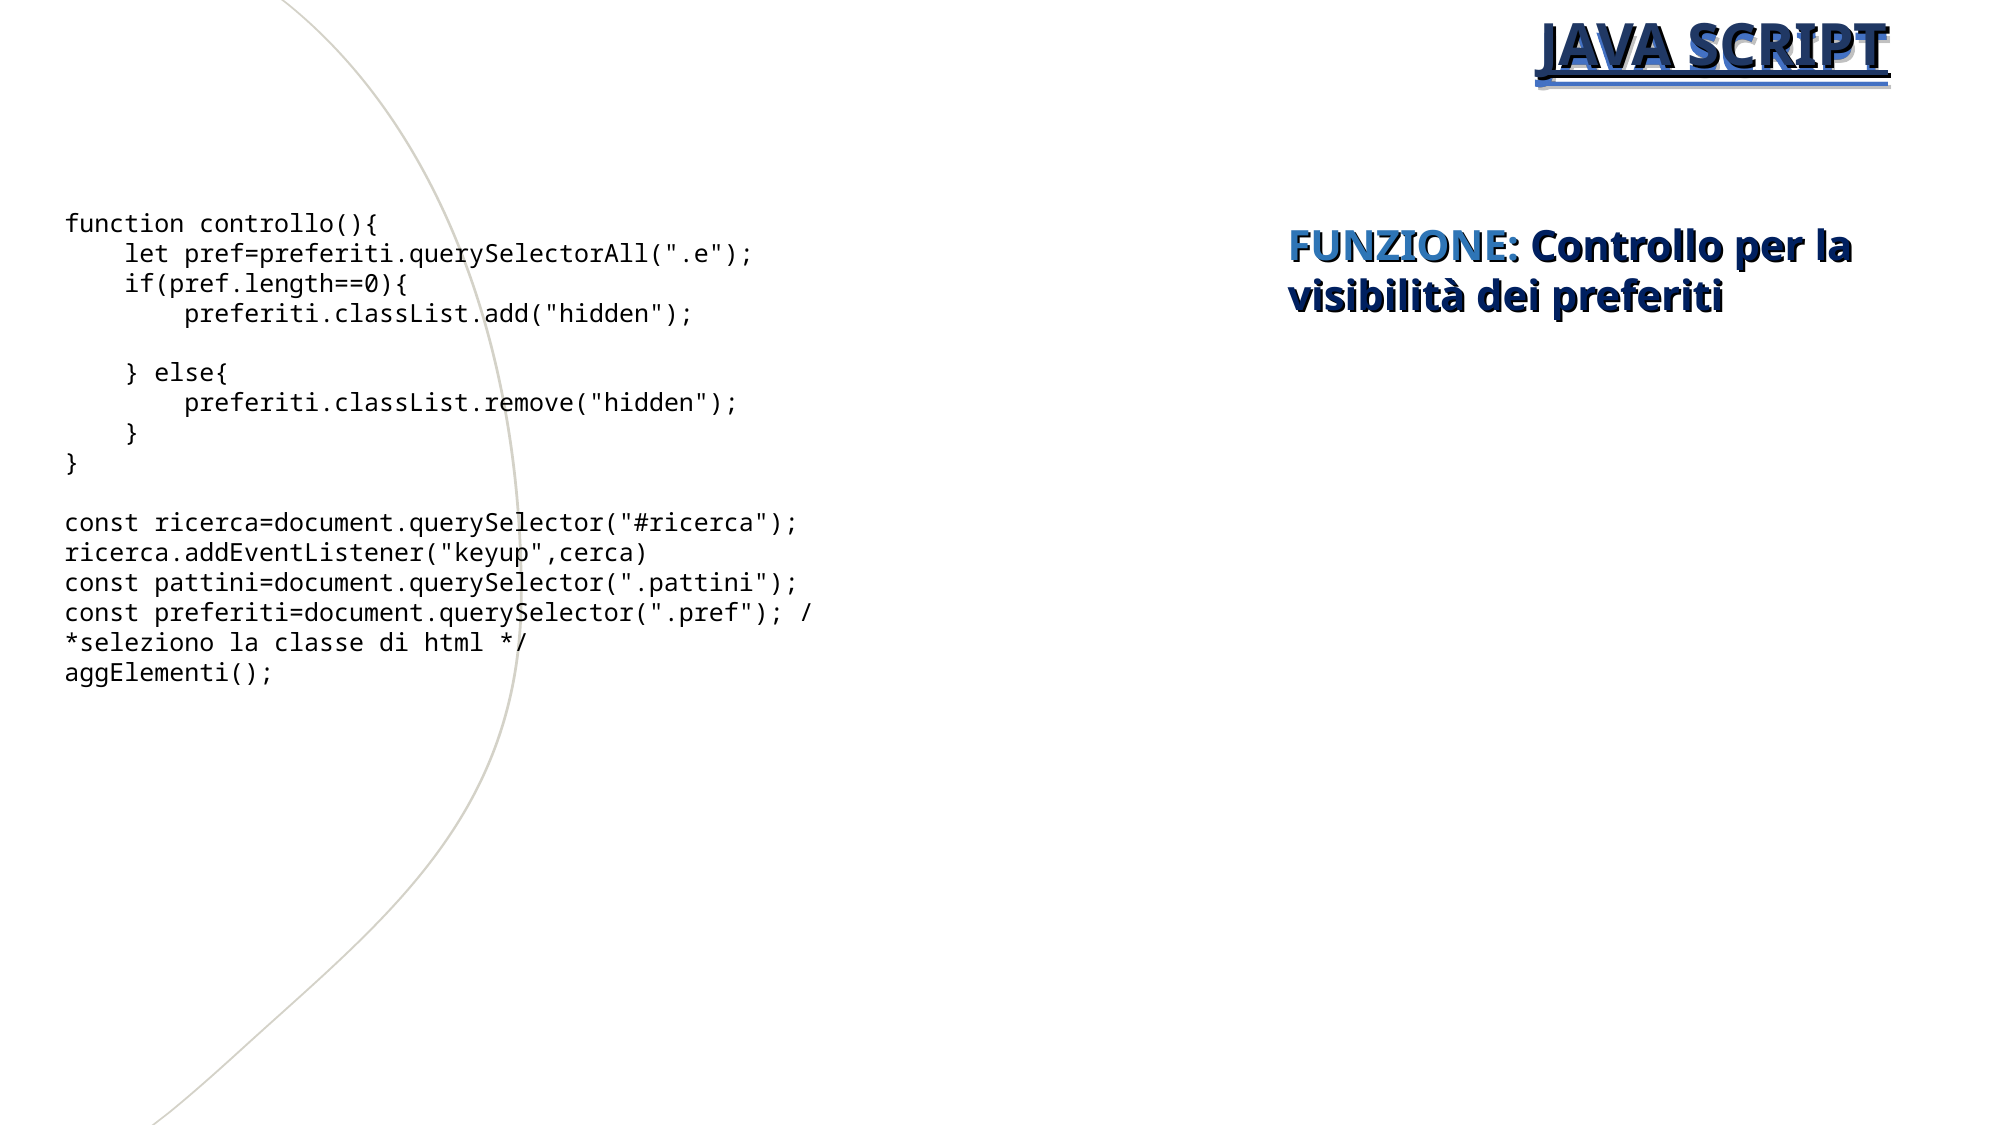

JAVA SCRIPT
function controllo(){
    let pref=preferiti.querySelectorAll(".e");
    if(pref.length==0){
        preferiti.classList.add("hidden");
    } else{
        preferiti.classList.remove("hidden");
    }
}
const ricerca=document.querySelector("#ricerca");
ricerca.addEventListener("keyup",cerca)
const pattini=document.querySelector(".pattini");
const preferiti=document.querySelector(".pref"); /*seleziono la classe di html */
aggElementi();
FUNZIONE: Controllo per la
visibilità dei preferiti